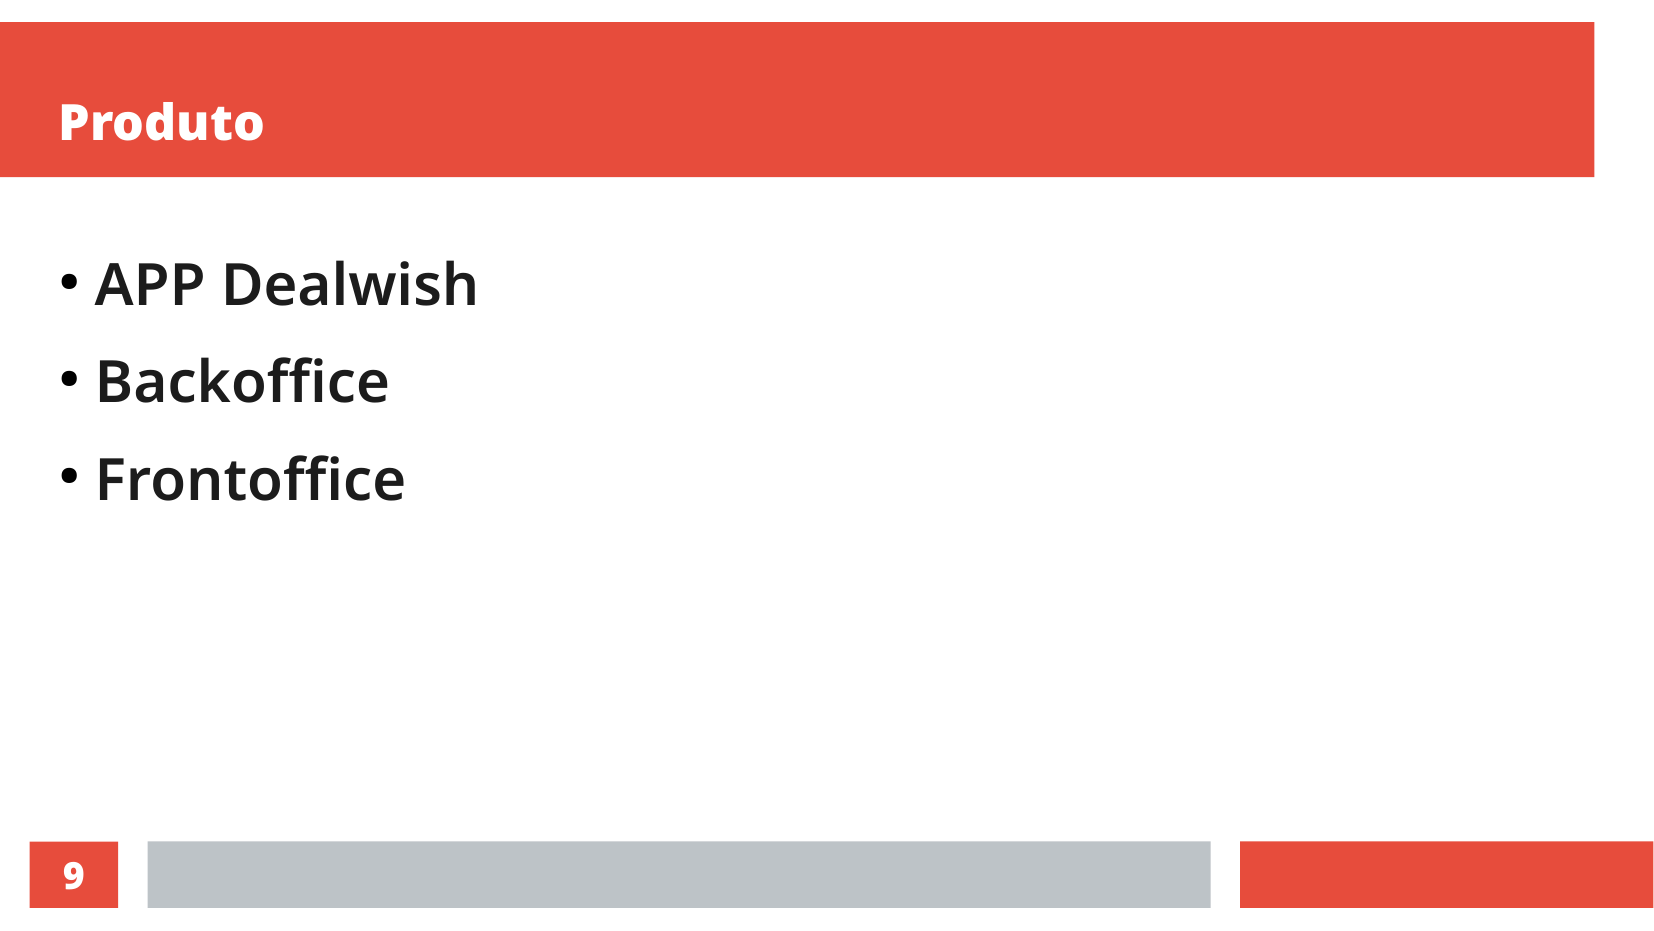

# Produto
APP Dealwish
Backoffice
Frontoffice
9